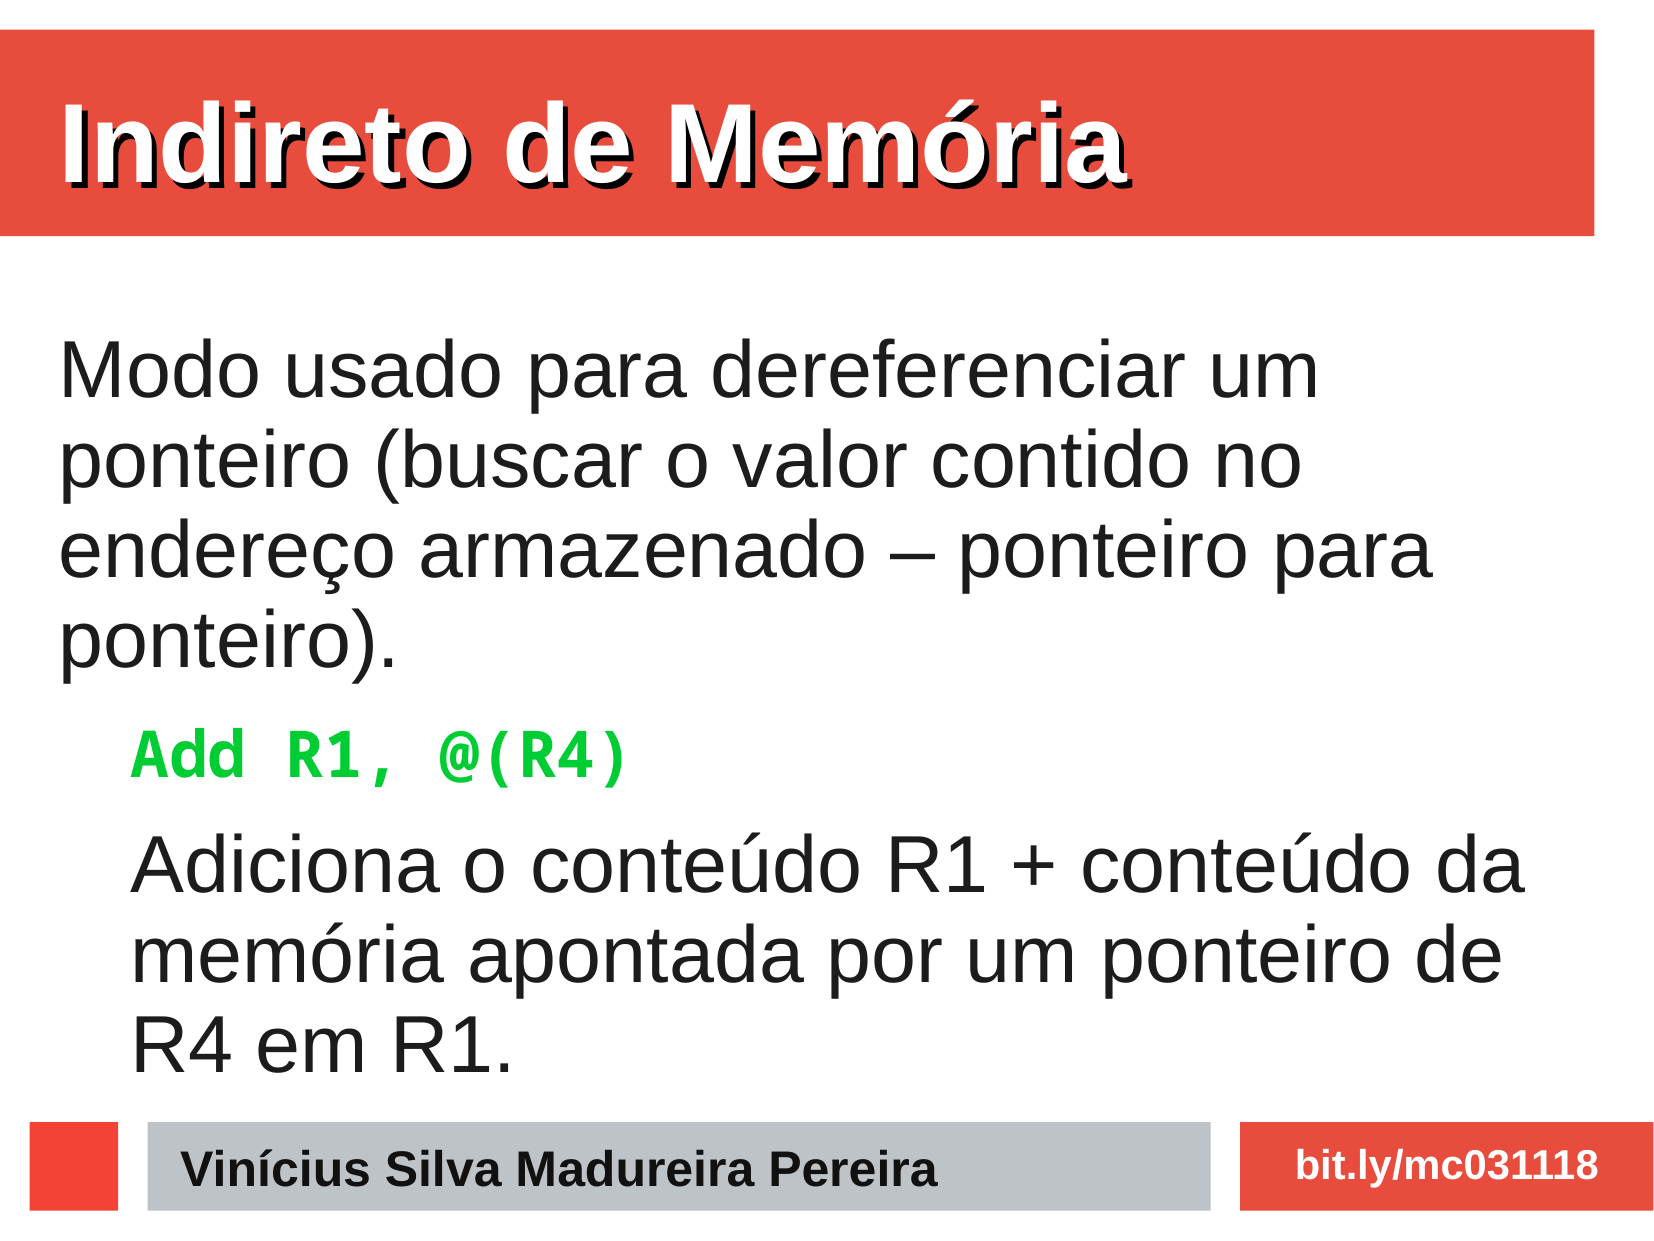

# Indireto de Memória
Modo usado para dereferenciar um ponteiro (buscar o valor contido no endereço armazenado – ponteiro para ponteiro).
Add R1, @(R4)
Adiciona o conteúdo R1 + conteúdo da memória apontada por um ponteiro de R4 em R1.
Vinícius Silva Madureira Pereira
bit.ly/mc031118